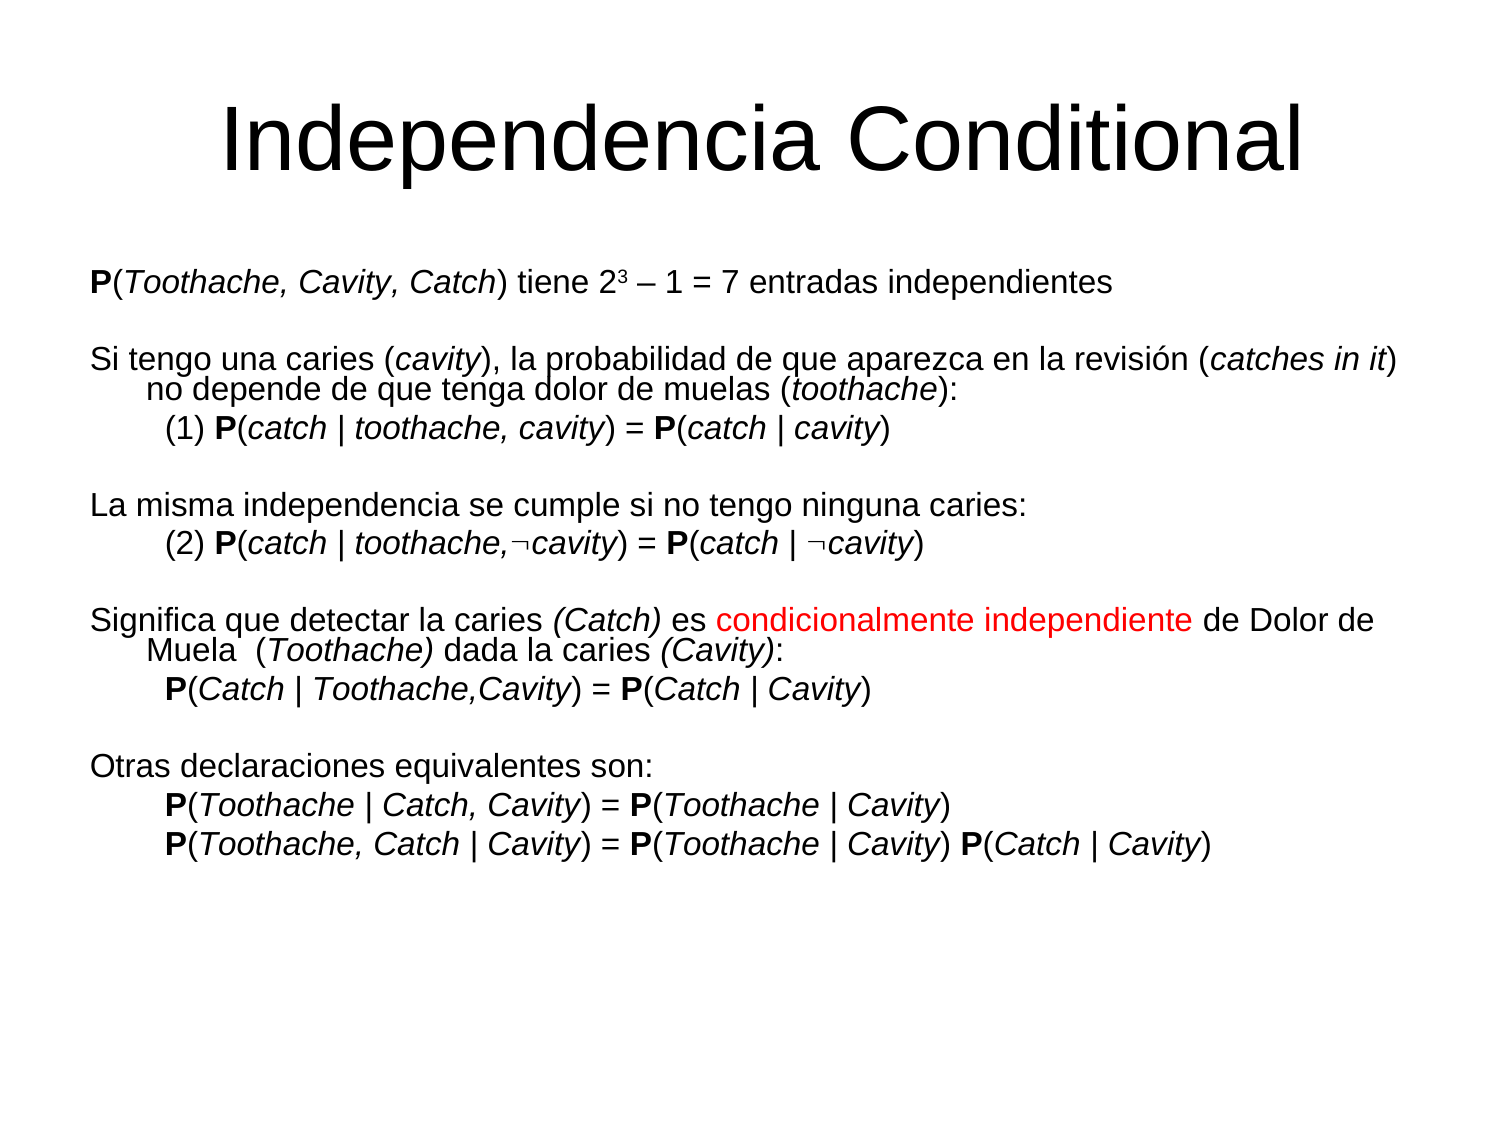

# Independencia Conditional
P(Toothache, Cavity, Catch) tiene 23 – 1 = 7 entradas independientes
Si tengo una caries (cavity), la probabilidad de que aparezca en la revisión (catches in it) no depende de que tenga dolor de muelas (toothache):
(1) P(catch | toothache, cavity) = P(catch | cavity)
La misma independencia se cumple si no tengo ninguna caries:
(2) P(catch | toothache,cavity) = P(catch | cavity)
Significa que detectar la caries (Catch) es condicionalmente independiente de Dolor de Muela (Toothache) dada la caries (Cavity):
P(Catch | Toothache,Cavity) = P(Catch | Cavity)
Otras declaraciones equivalentes son:
P(Toothache | Catch, Cavity) = P(Toothache | Cavity)
P(Toothache, Catch | Cavity) = P(Toothache | Cavity) P(Catch | Cavity)